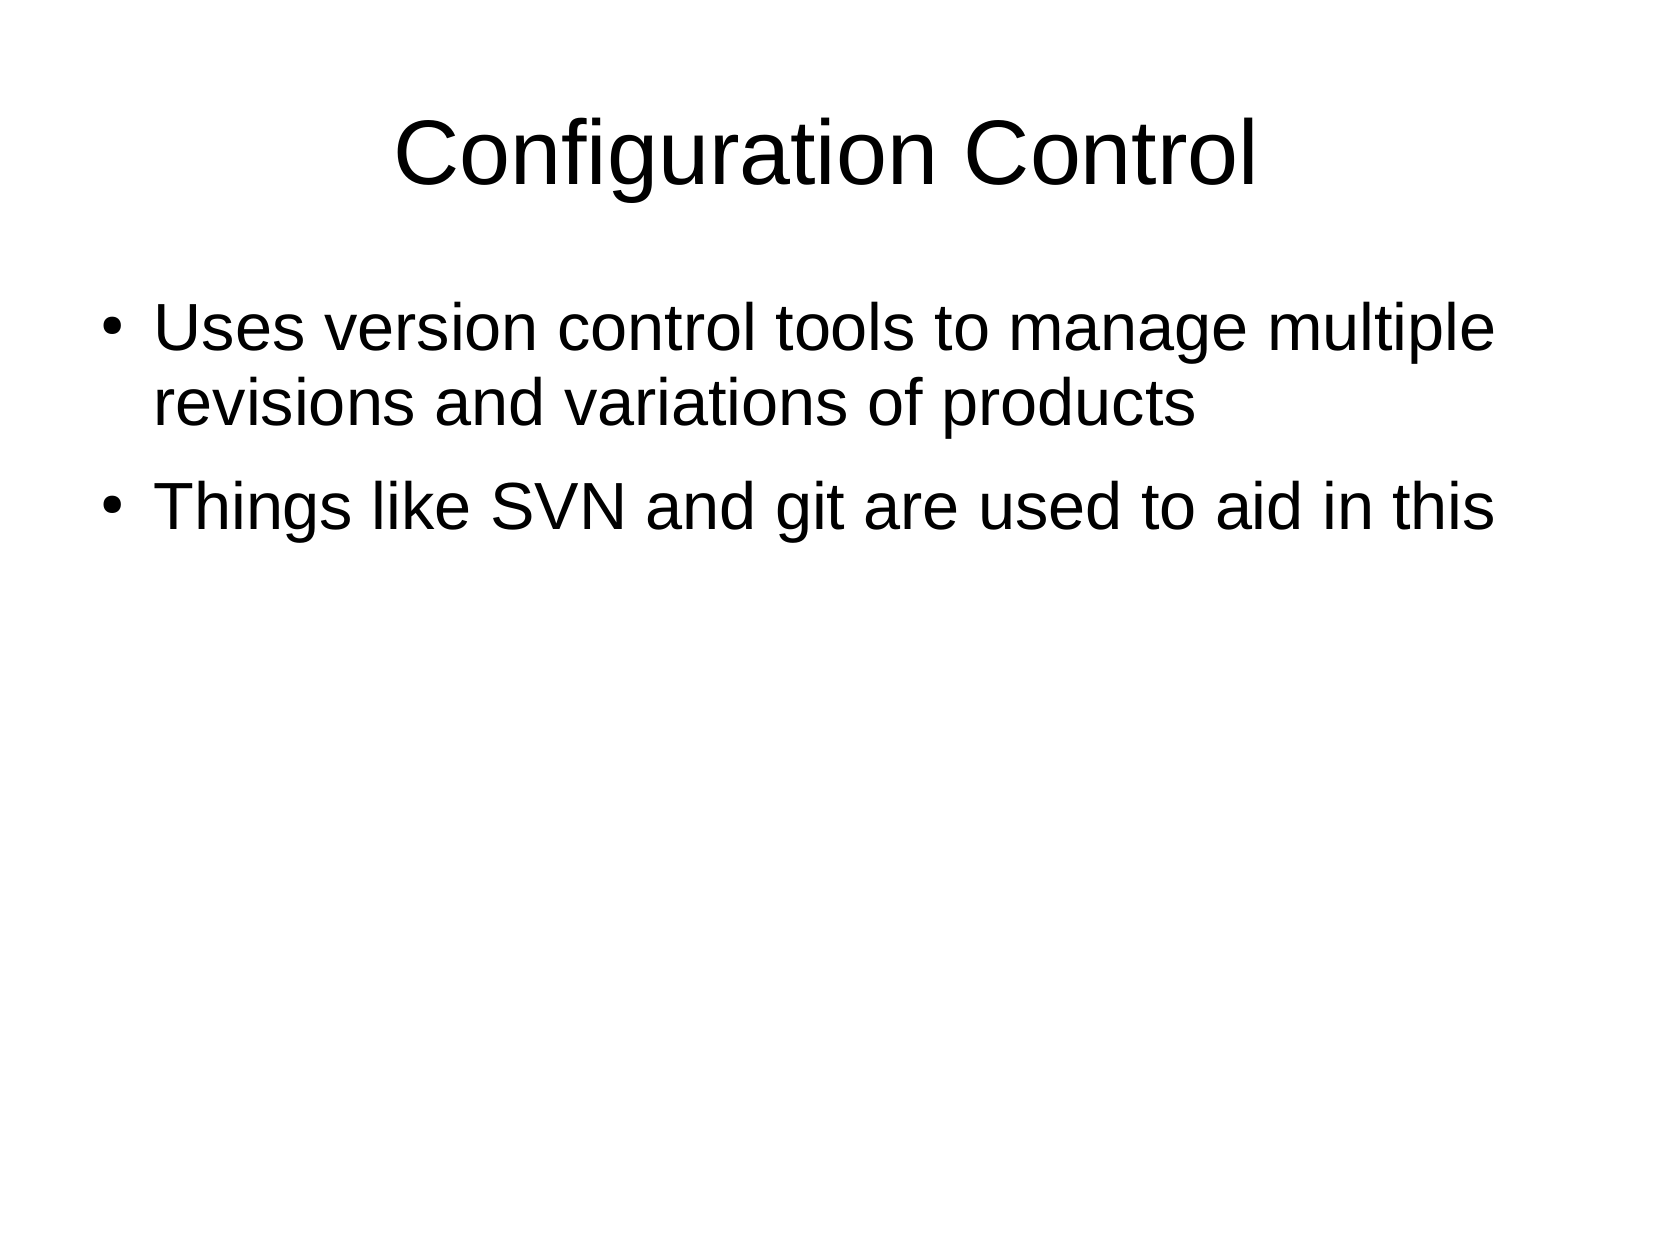

# Configuration Control
Uses version control tools to manage multiple revisions and variations of products
Things like SVN and git are used to aid in this